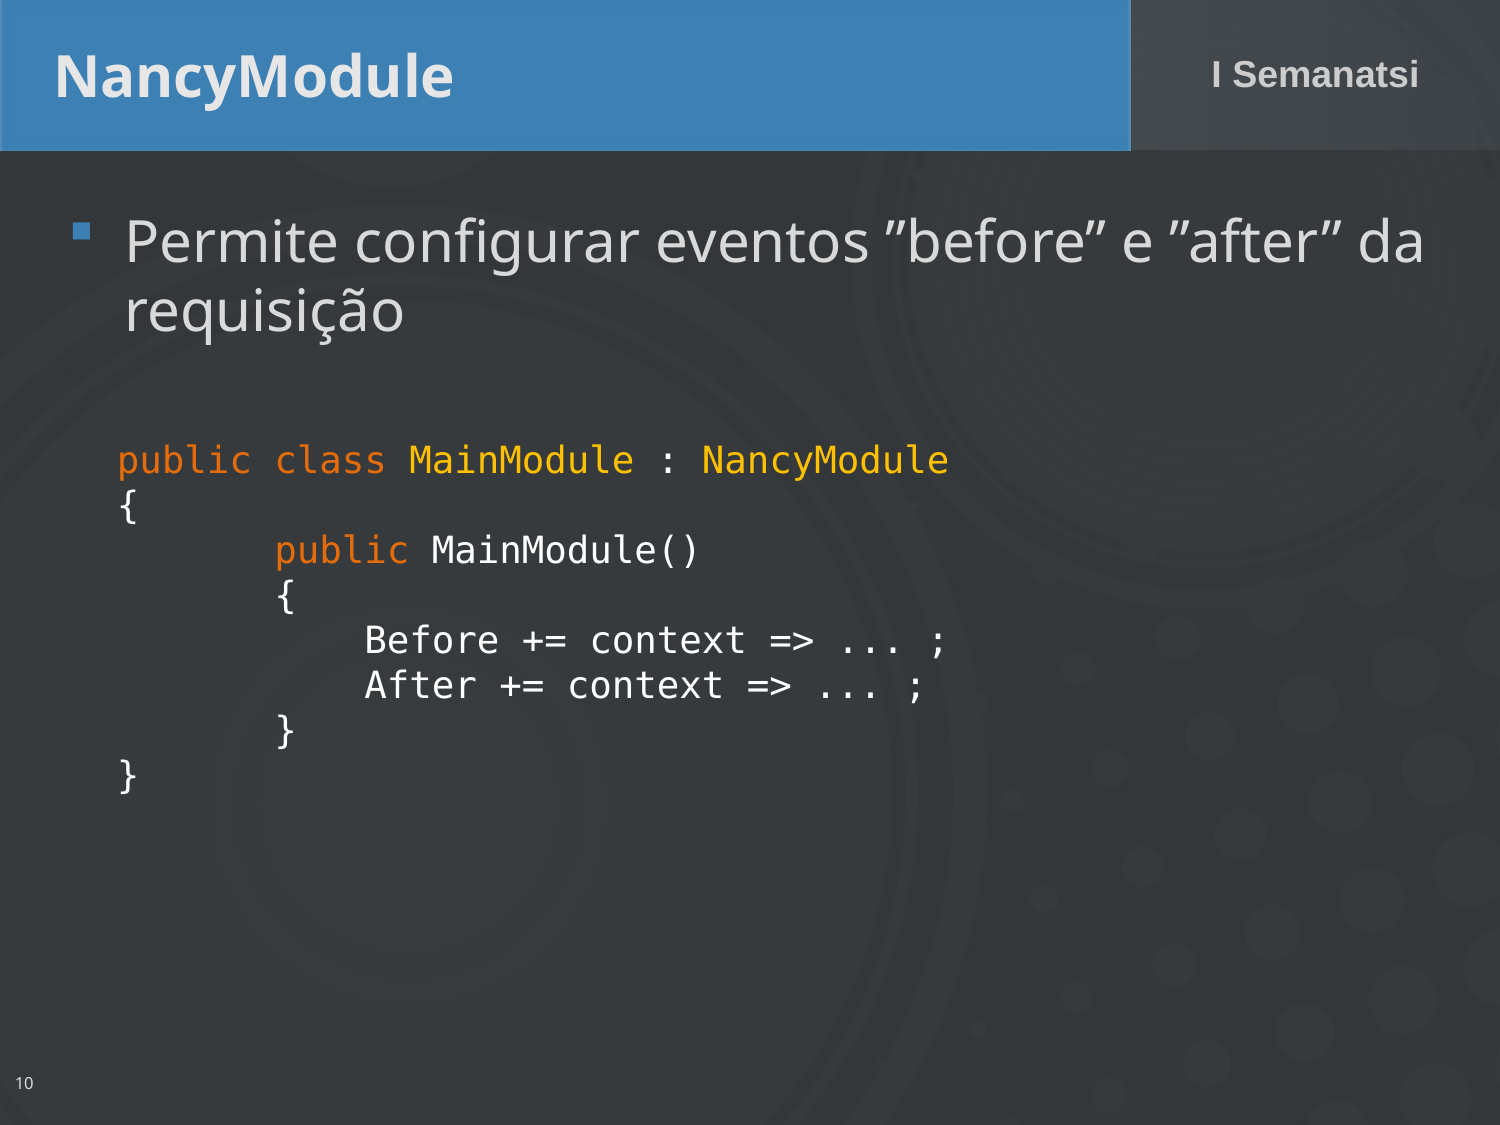

NancyModule
# Permite configurar eventos ”before” e ”after” da requisição
 public class MainModule : NancyModule
 {
 public MainModule()
 {
 Before += context => ... ;
 After += context => ... ;
 }
 }
10